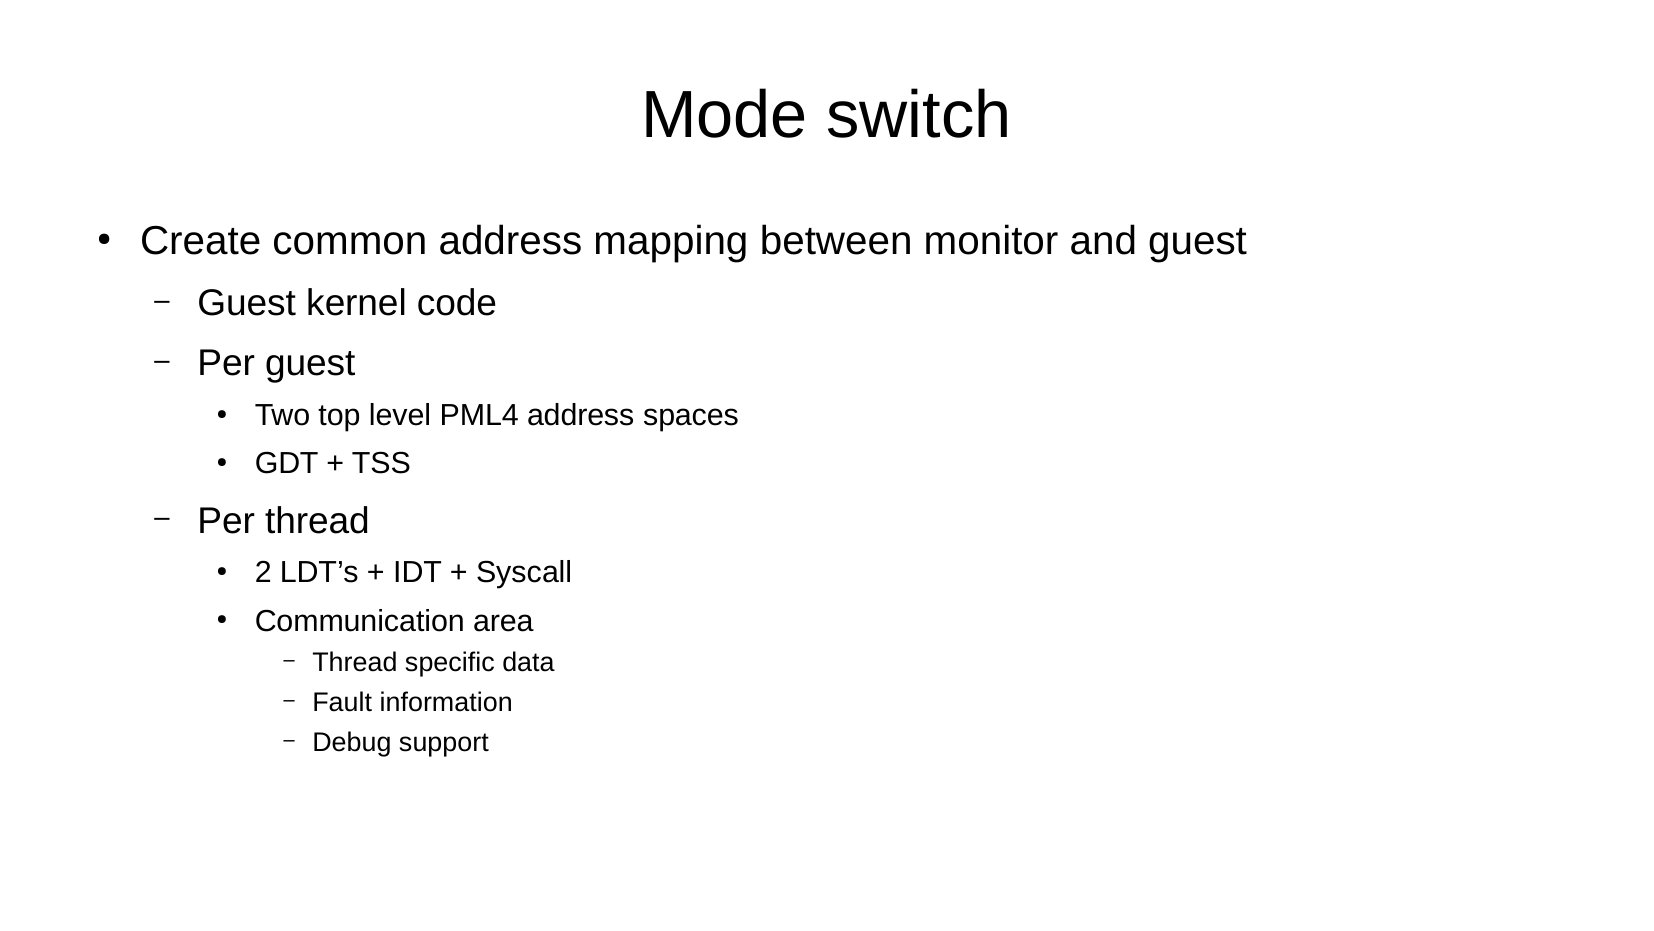

# Mode switch
Create common address mapping between monitor and guest
Guest kernel code
Per guest
Two top level PML4 address spaces
GDT + TSS
Per thread
2 LDT’s + IDT + Syscall
Communication area
Thread specific data
Fault information
Debug support